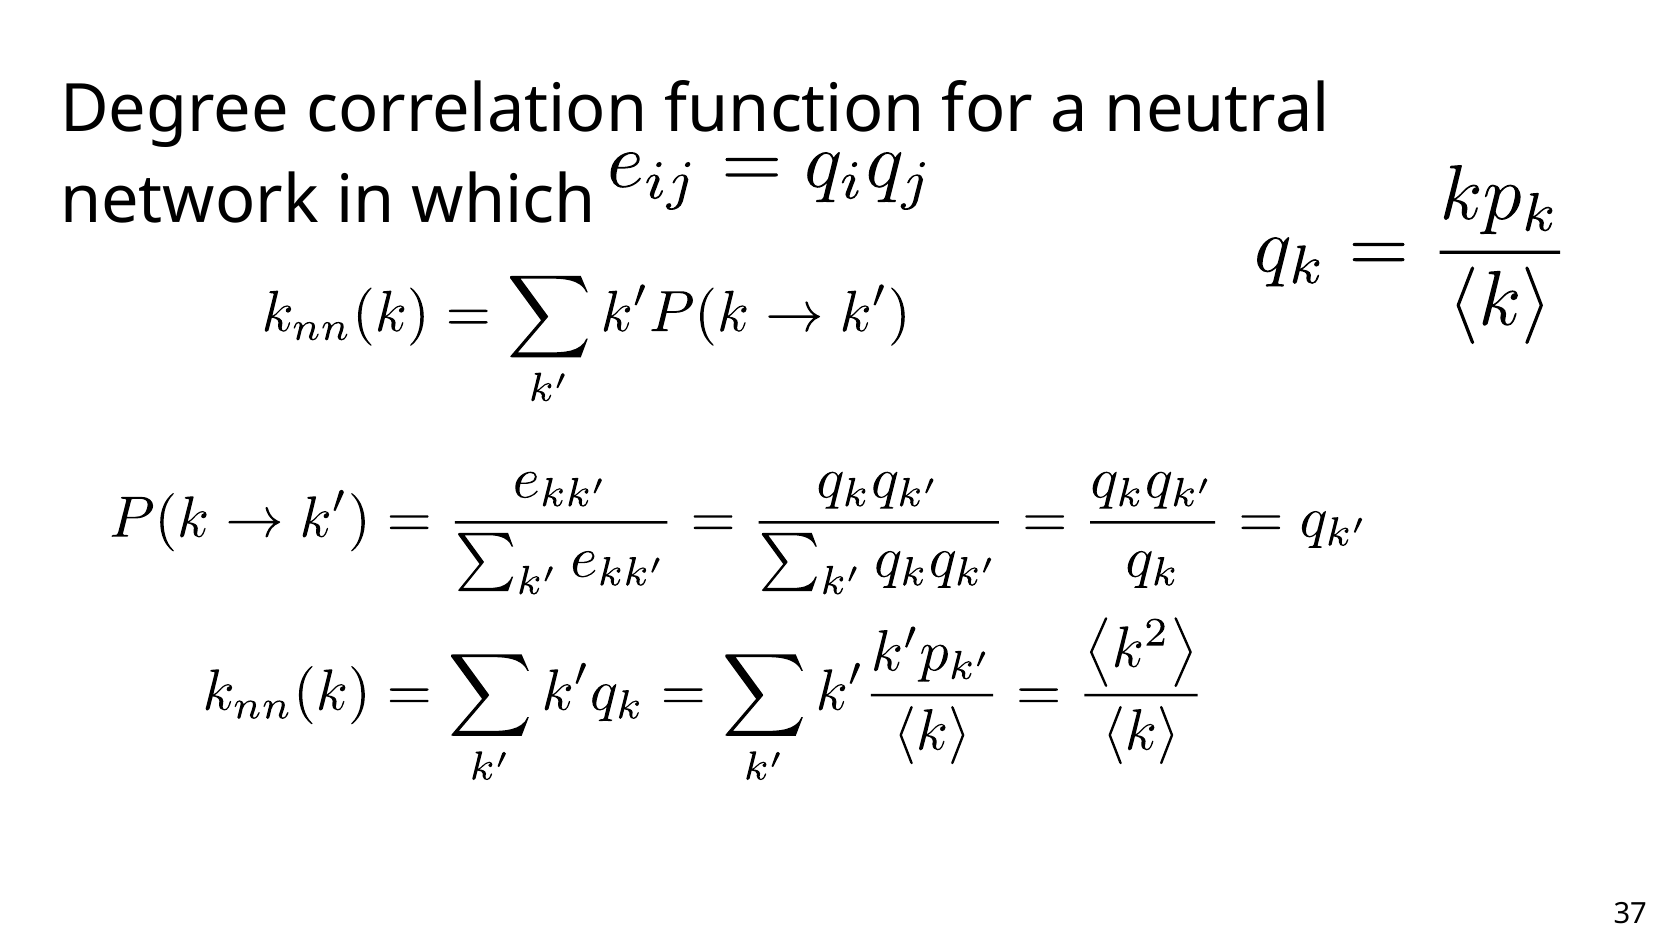

# Degree correlation function for a neutral network in which
37